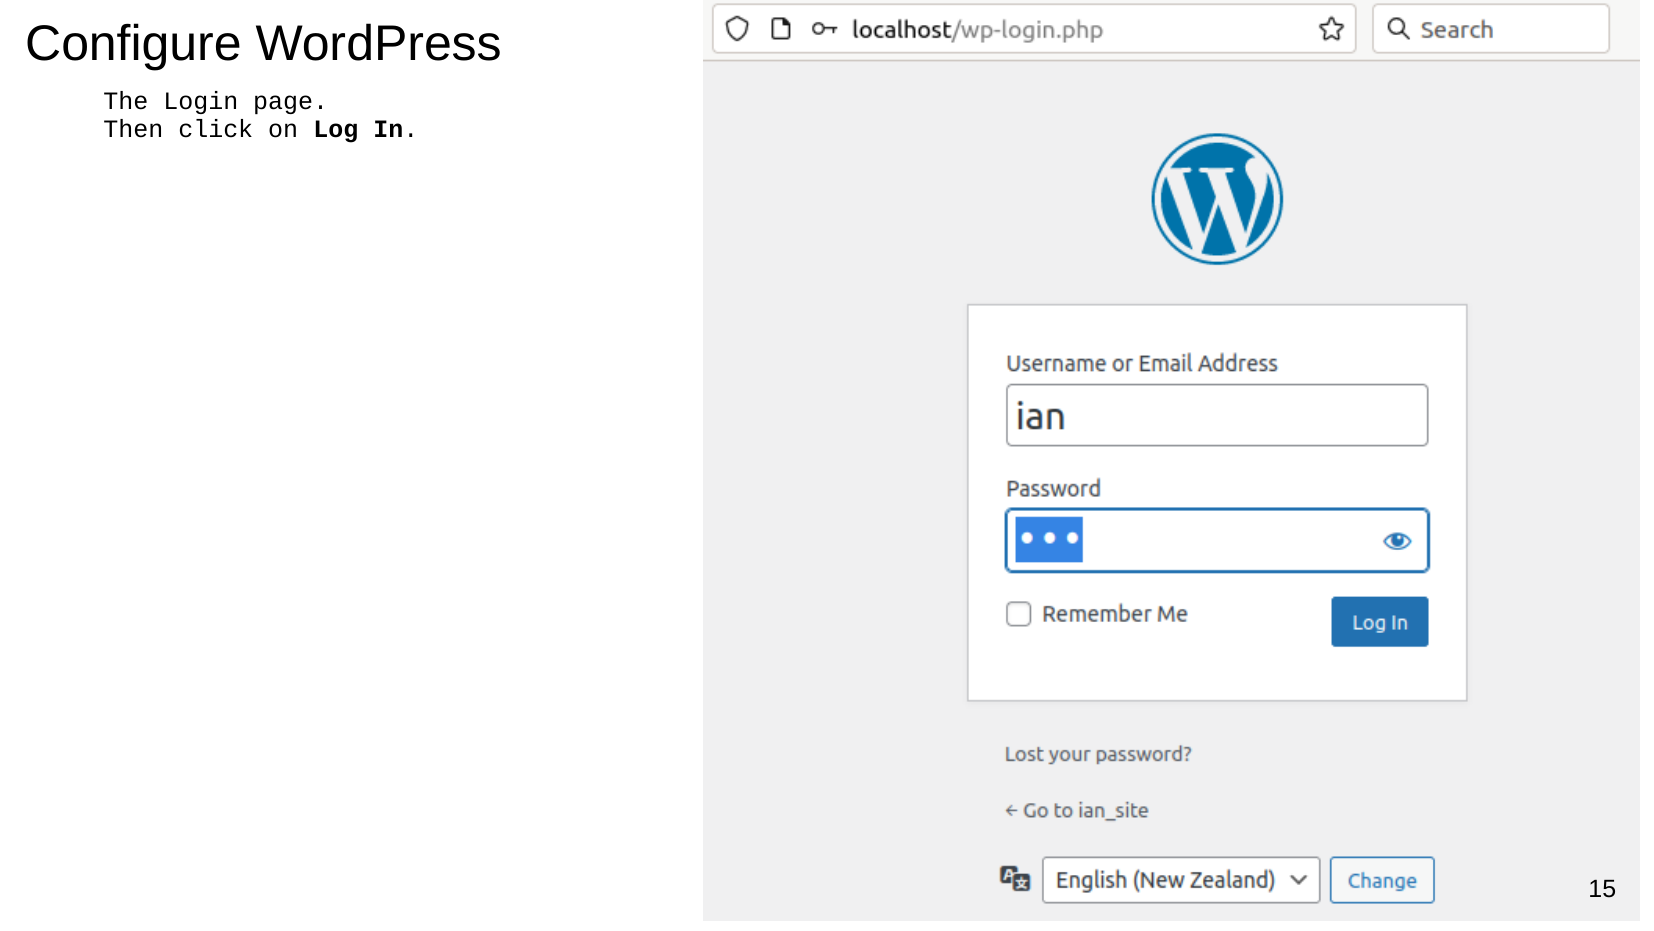

# Configure WordPress
The Login page.
Then click on Log In.